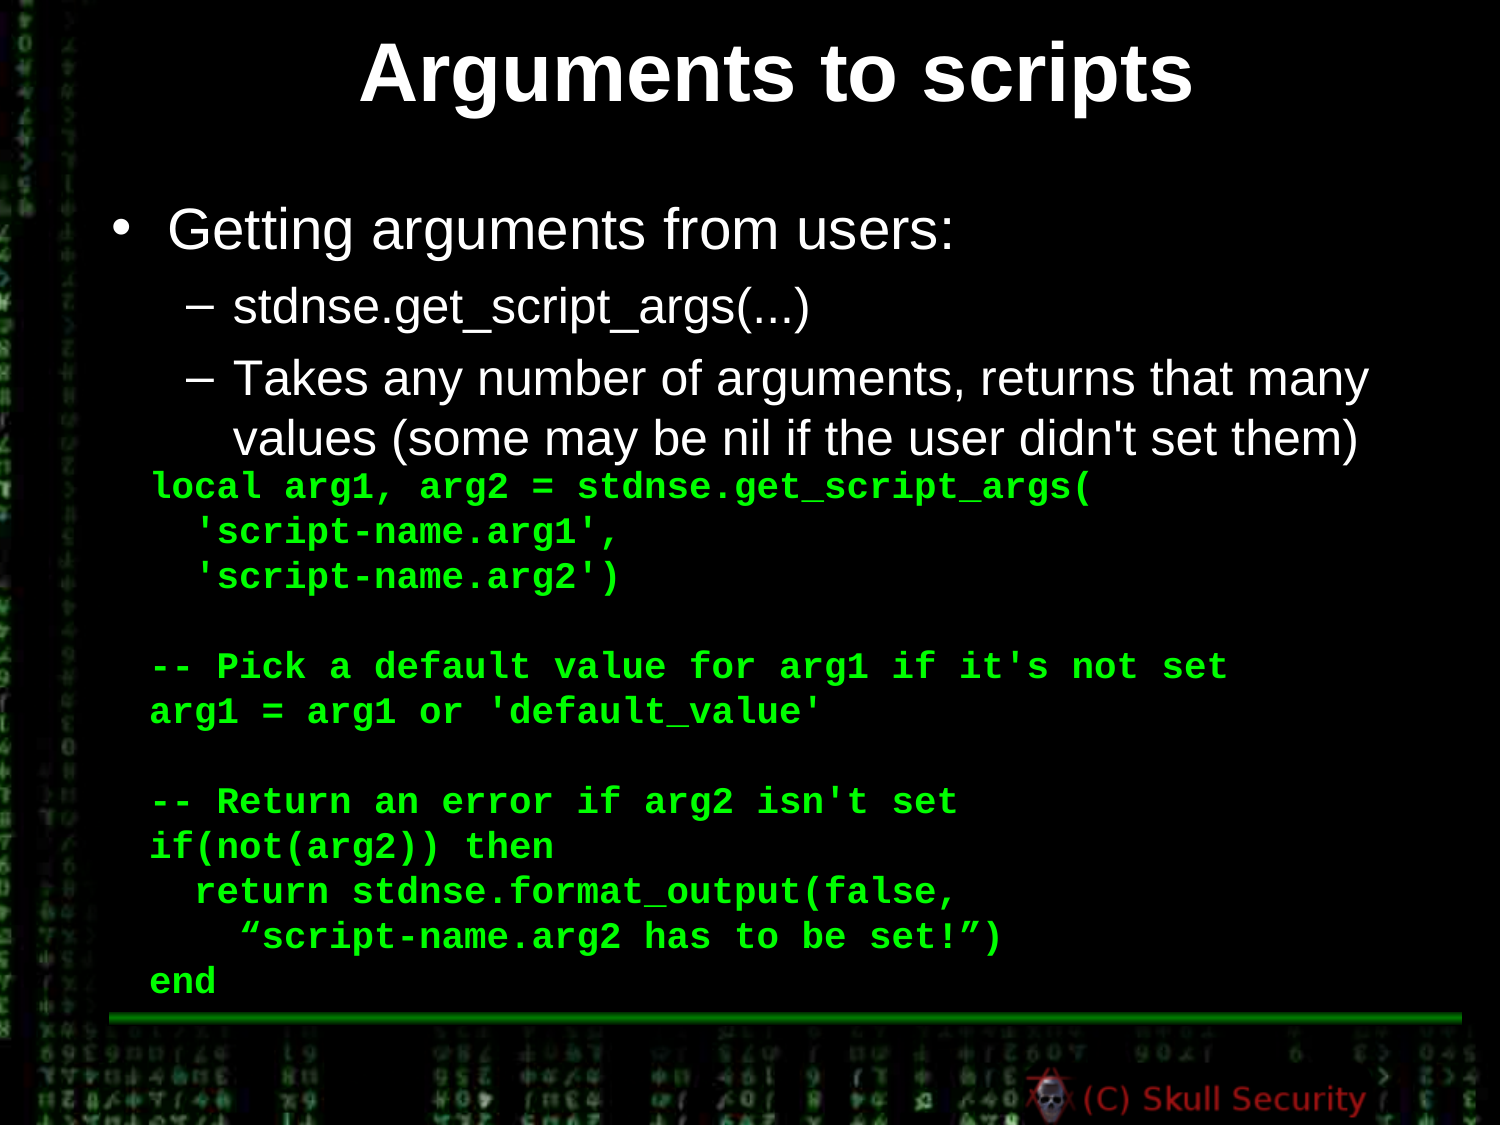

# Arguments to scripts
Getting arguments from users:
stdnse.get_script_args(...)
Takes any number of arguments, returns that many values (some may be nil if the user didn't set them)
local arg1, arg2 = stdnse.get_script_args(
 'script-name.arg1',
 'script-name.arg2')
-- Pick a default value for arg1 if it's not set
arg1 = arg1 or 'default_value'
-- Return an error if arg2 isn't set
if(not(arg2)) then
 return stdnse.format_output(false,
 “script-name.arg2 has to be set!”)
end